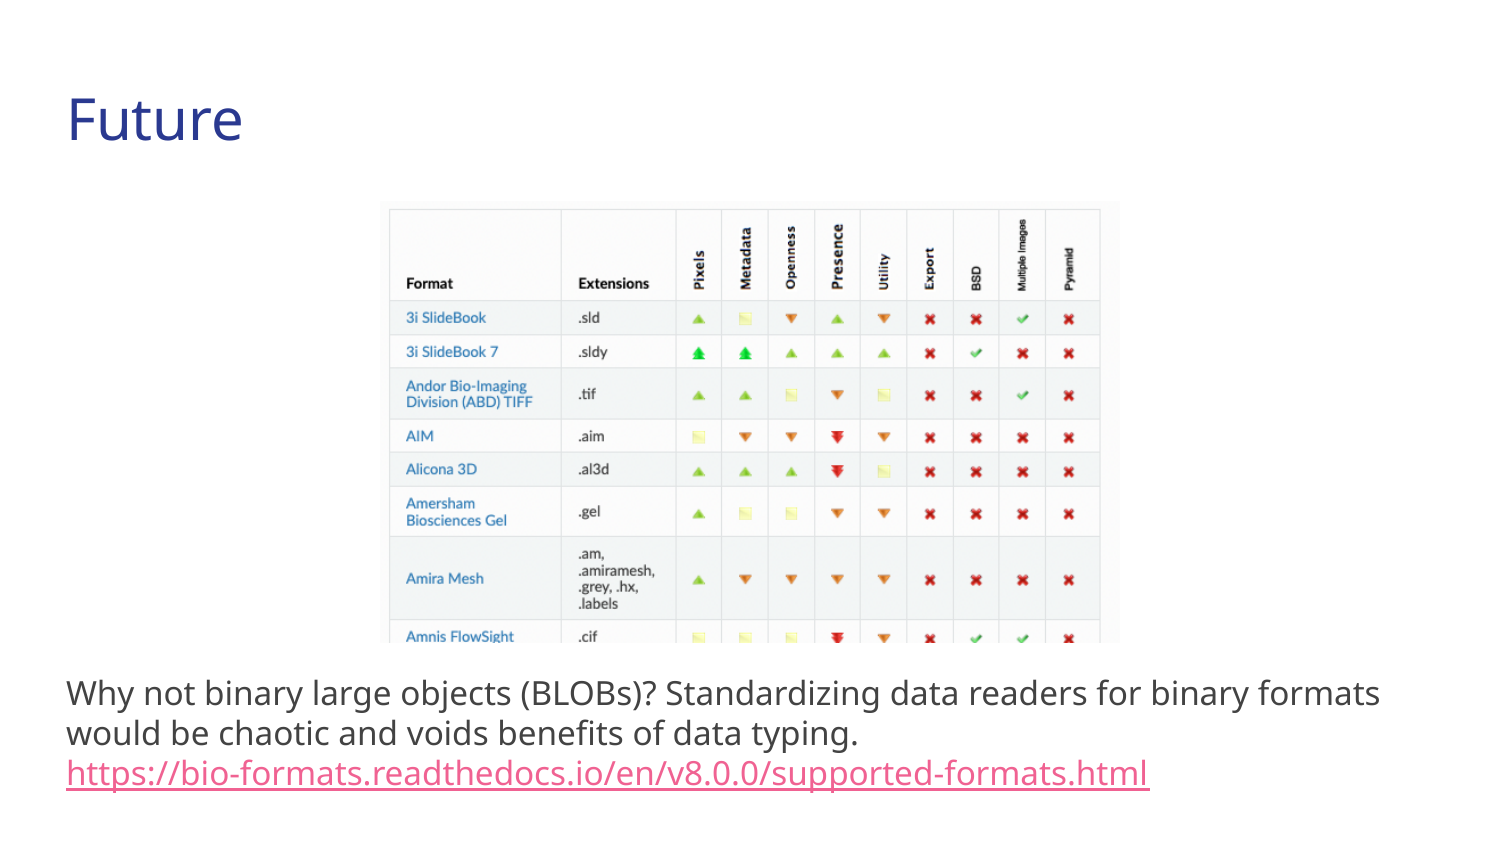

# Future
Why not binary large objects (BLOBs)? Standardizing data readers for binary formats would be chaotic and voids benefits of data typing.
https://bio-formats.readthedocs.io/en/v8.0.0/supported-formats.html